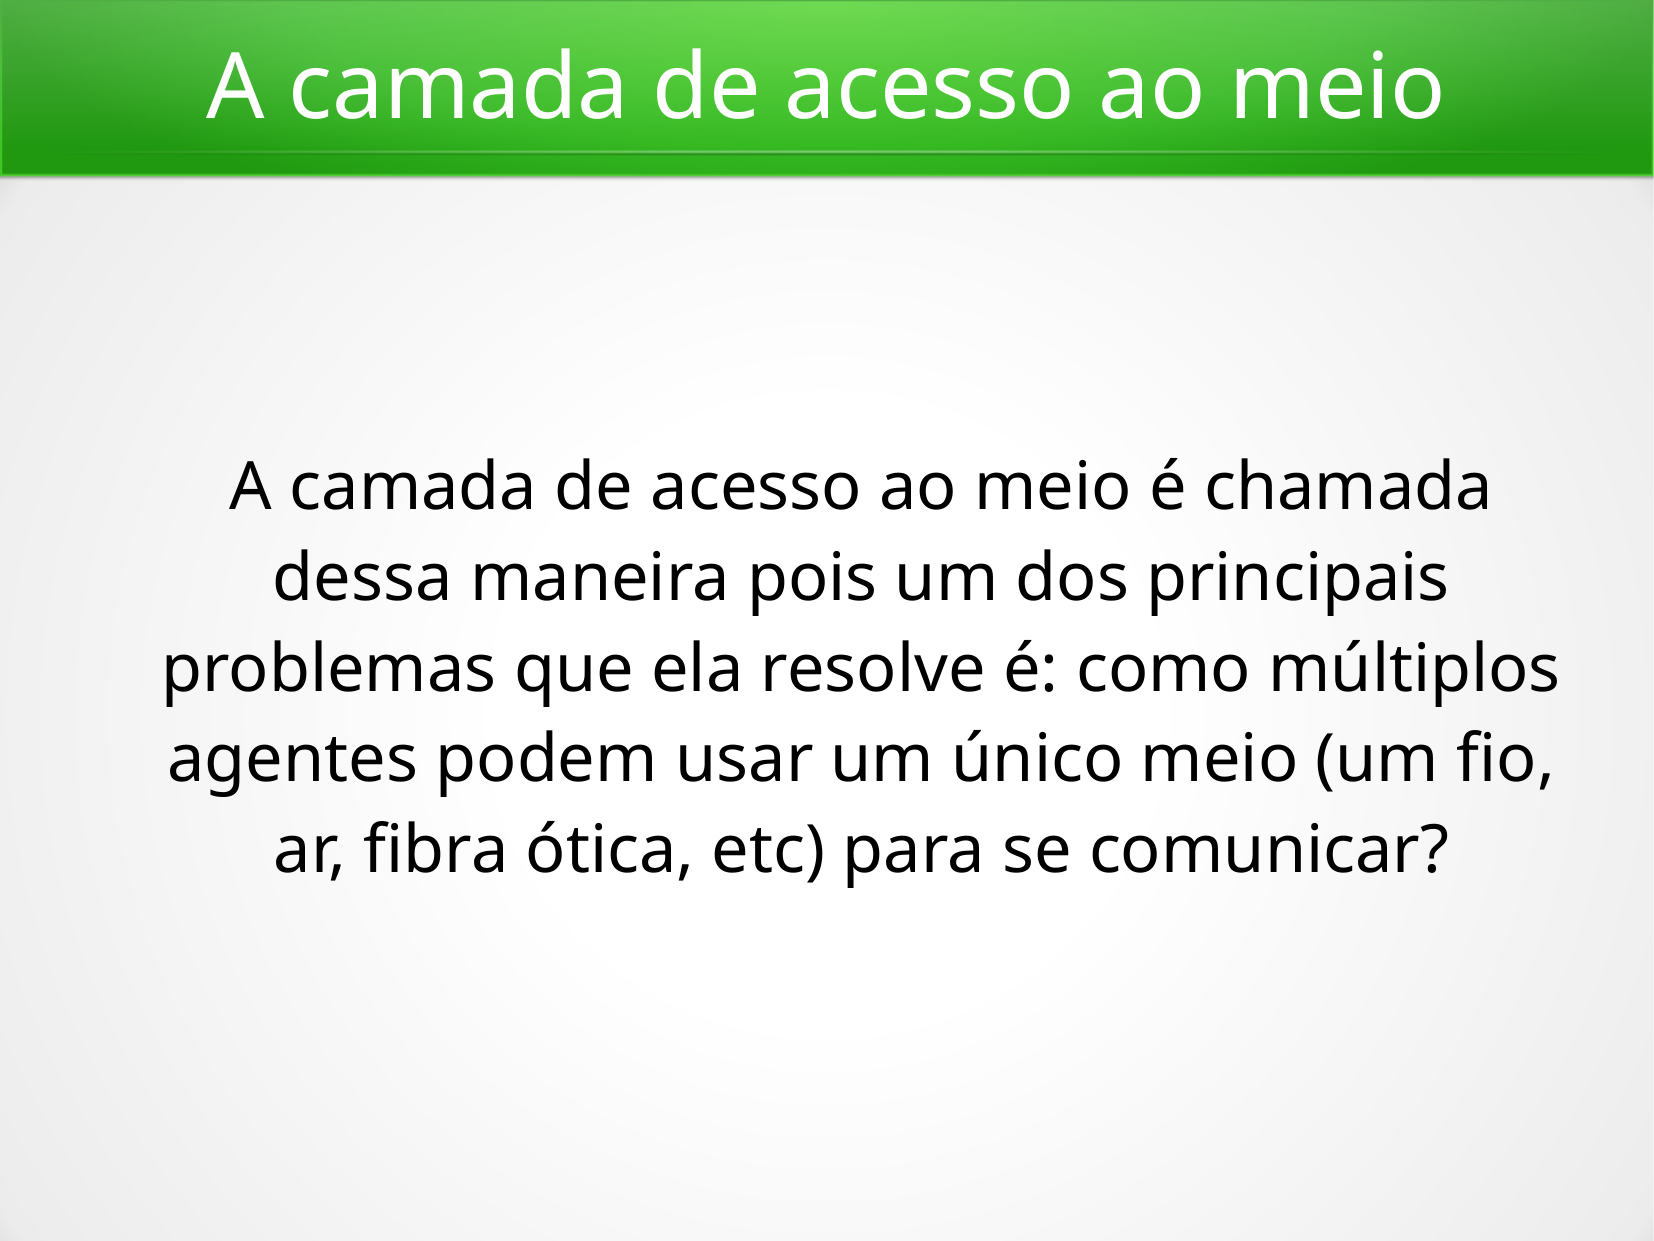

# A camada de acesso ao meio
A camada de acesso ao meio é chamada dessa maneira pois um dos principais problemas que ela resolve é: como múltiplos agentes podem usar um único meio (um fio, ar, fibra ótica, etc) para se comunicar?